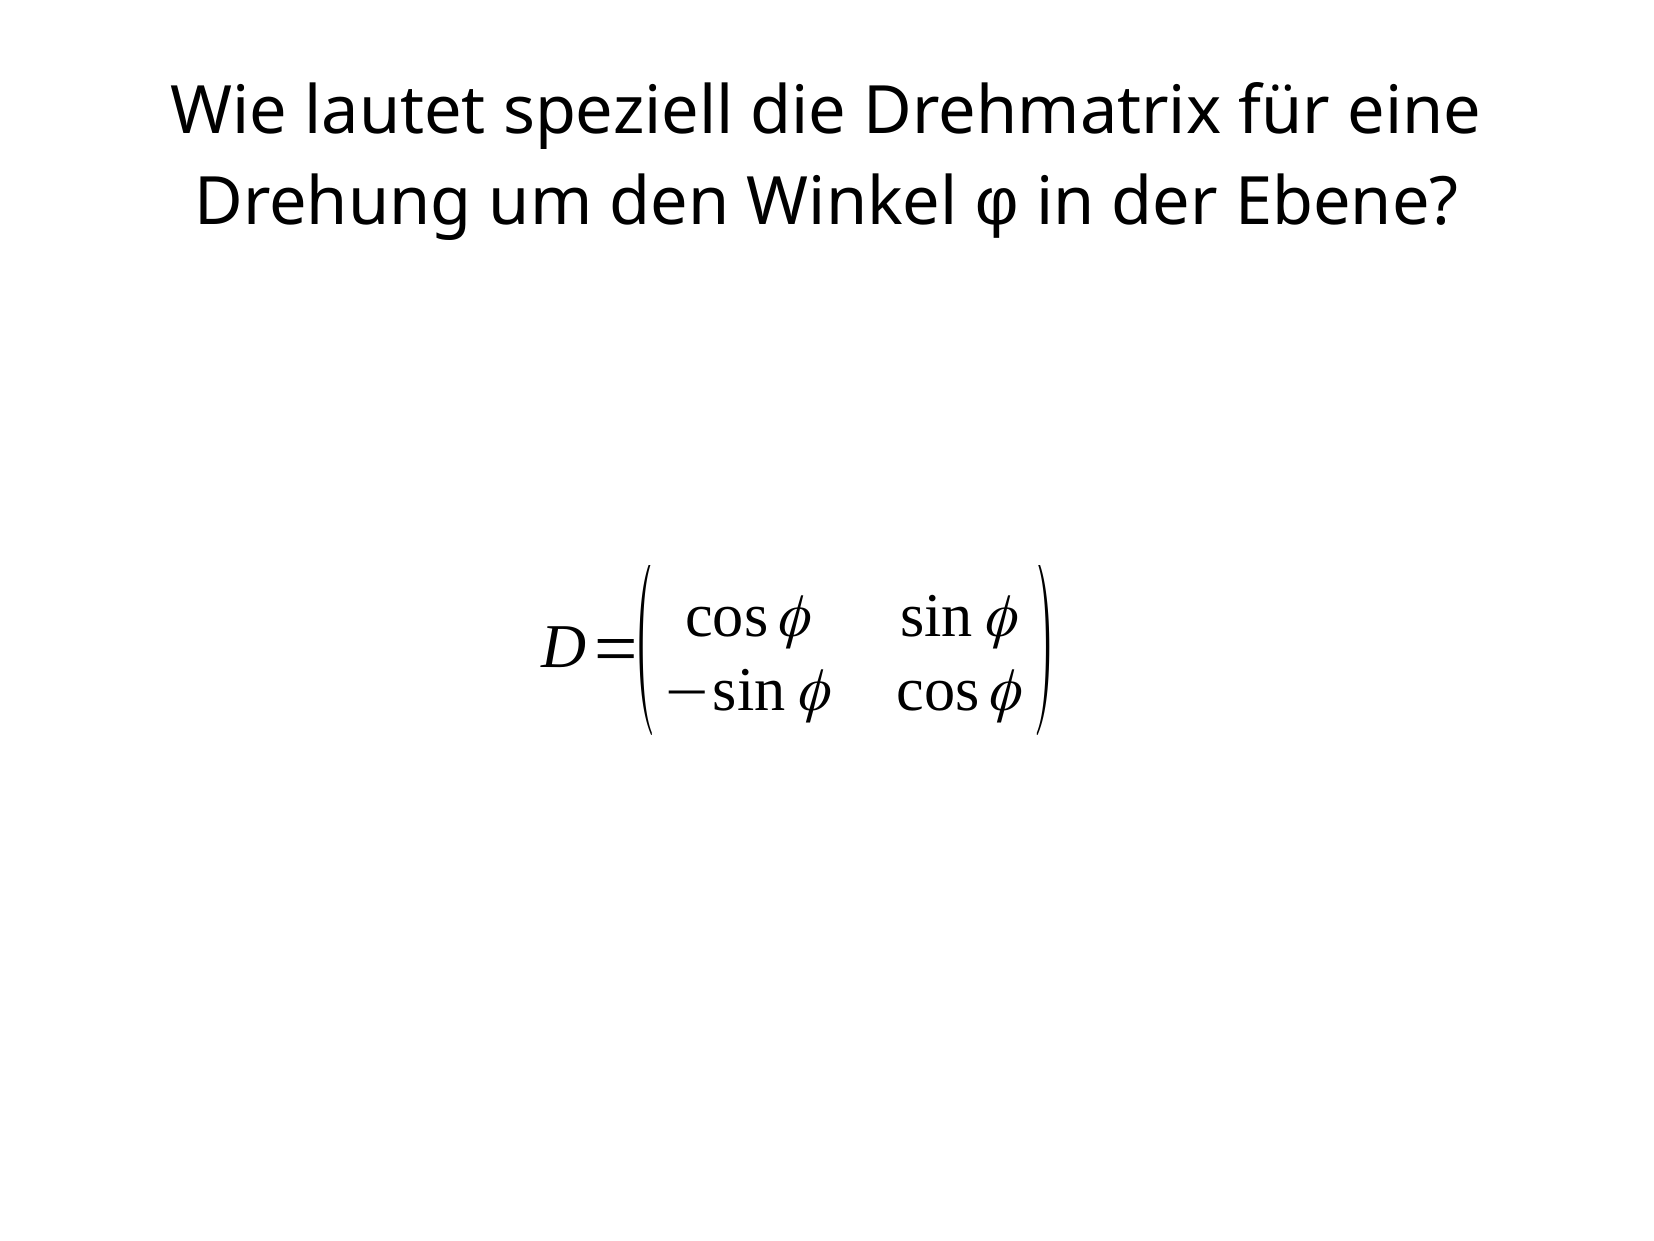

# Wie lautet speziell die Drehmatrix für eine Drehung um den Winkel φ in der Ebene?